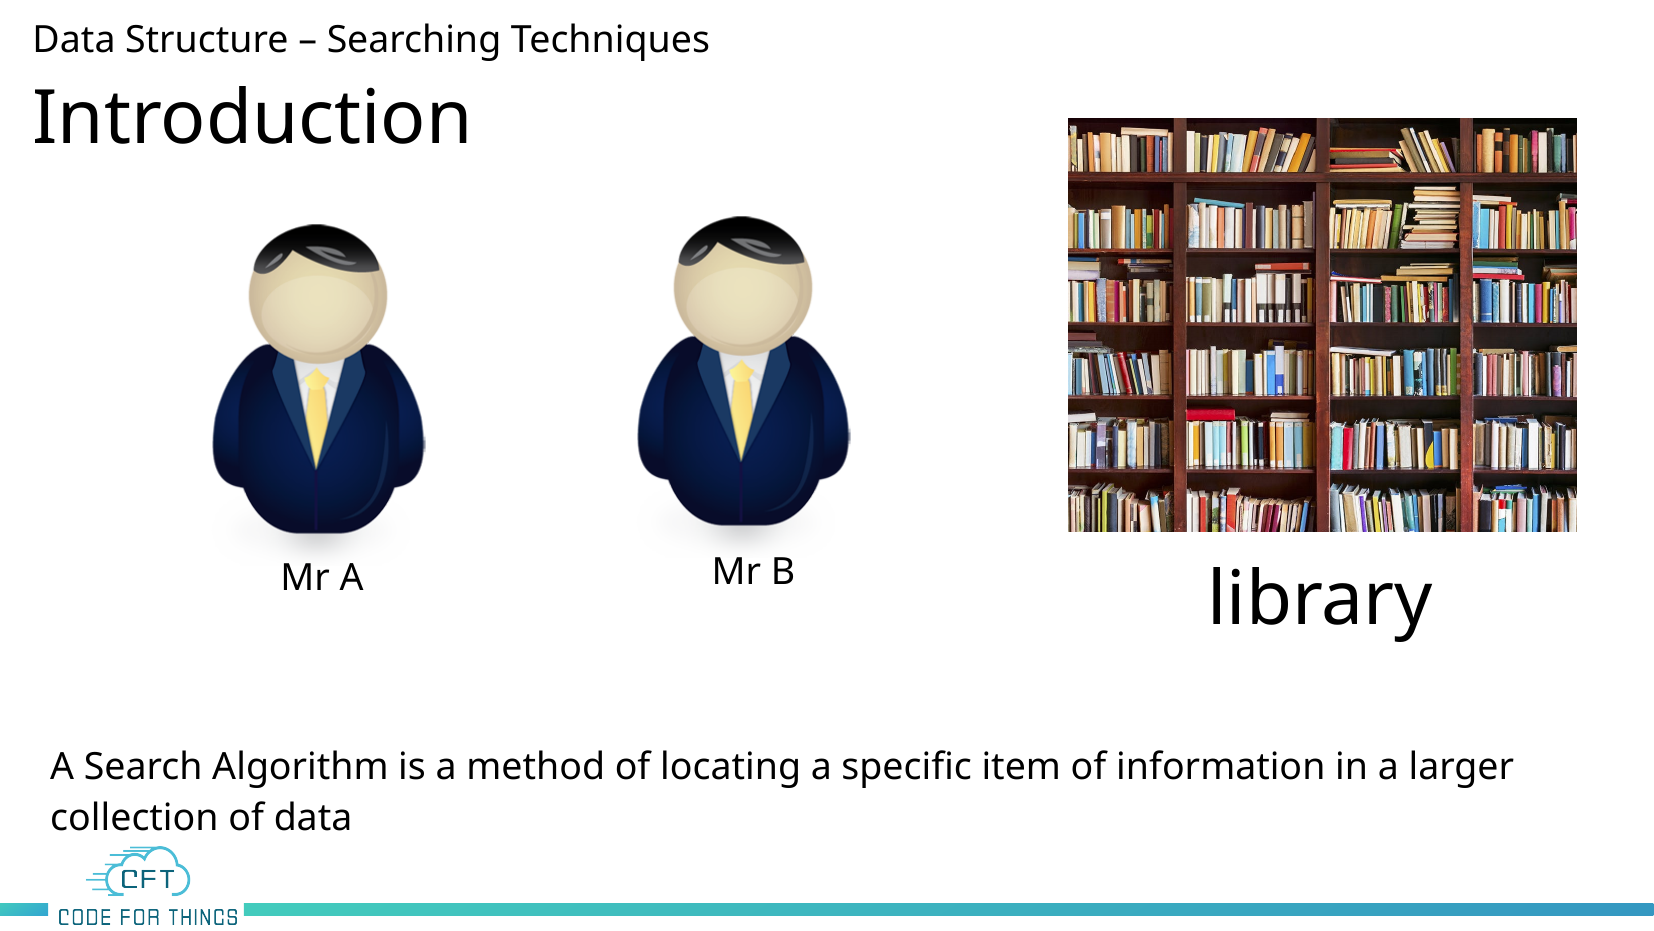

# Data Structure – Searching Techniques Introduction
Mr B
library
Mr A
A Search Algorithm is a method of locating a specific item of information in a larger
collection of data